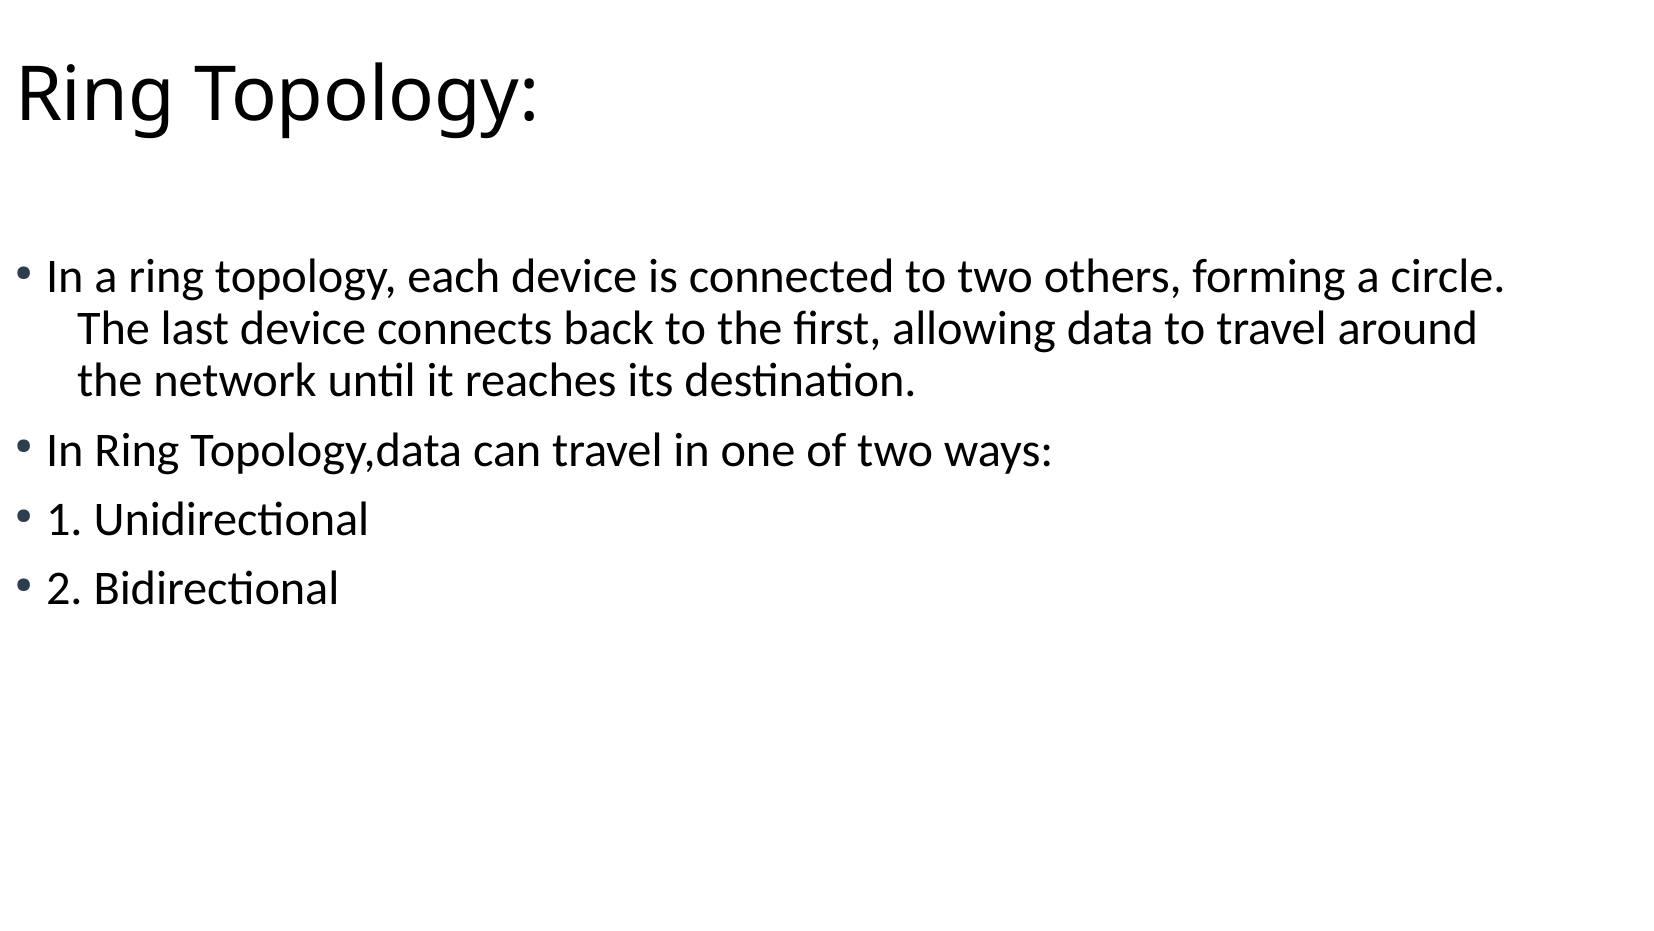

# Ring Topology:
In a ring topology, each device is connected to two others, forming a circle. The last device connects back to the first, allowing data to travel around the network until it reaches its destination.
In Ring Topology,data can travel in one of two ways:
1. Unidirectional
2. Bidirectional